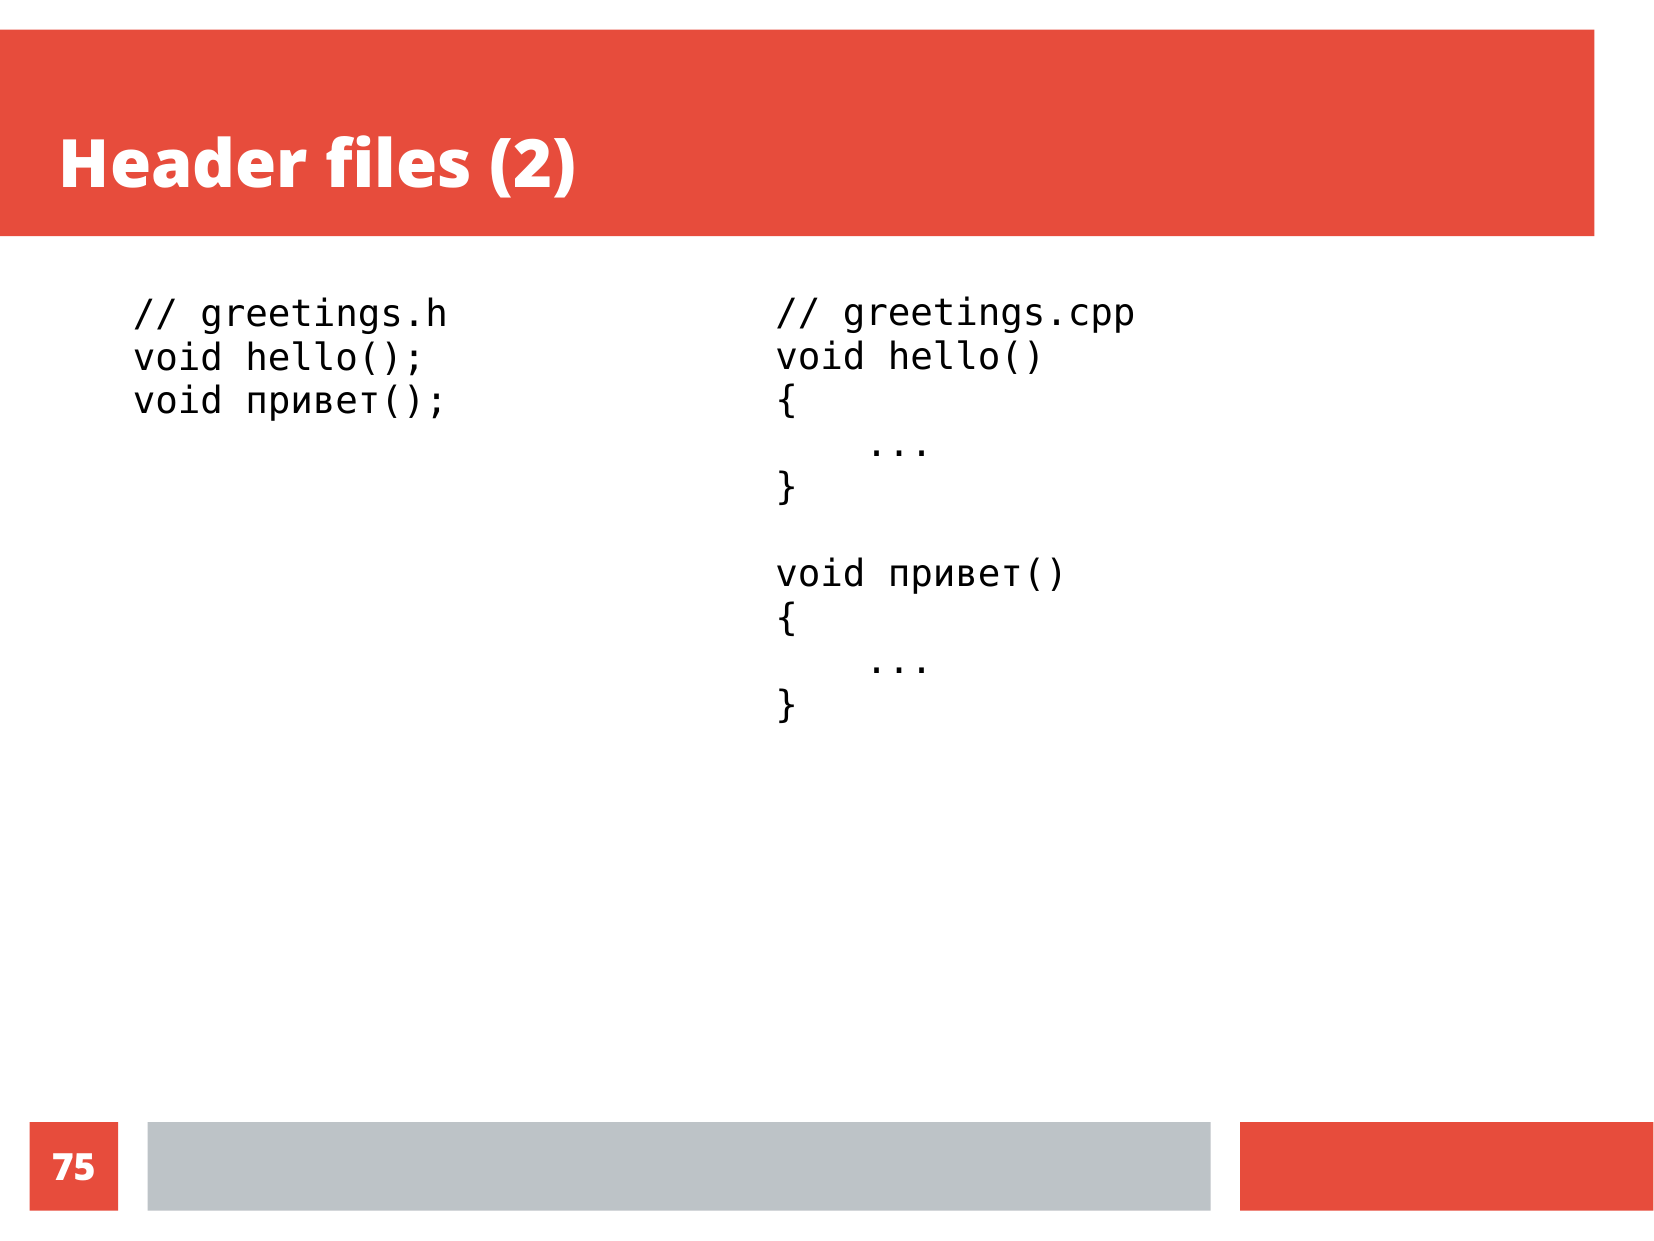

# Header files (2)
// greetings.cpp
void hello()
{
 ...
}
void привет()
{
 ...
}
// greetings.h
void hello();
void привет();
75